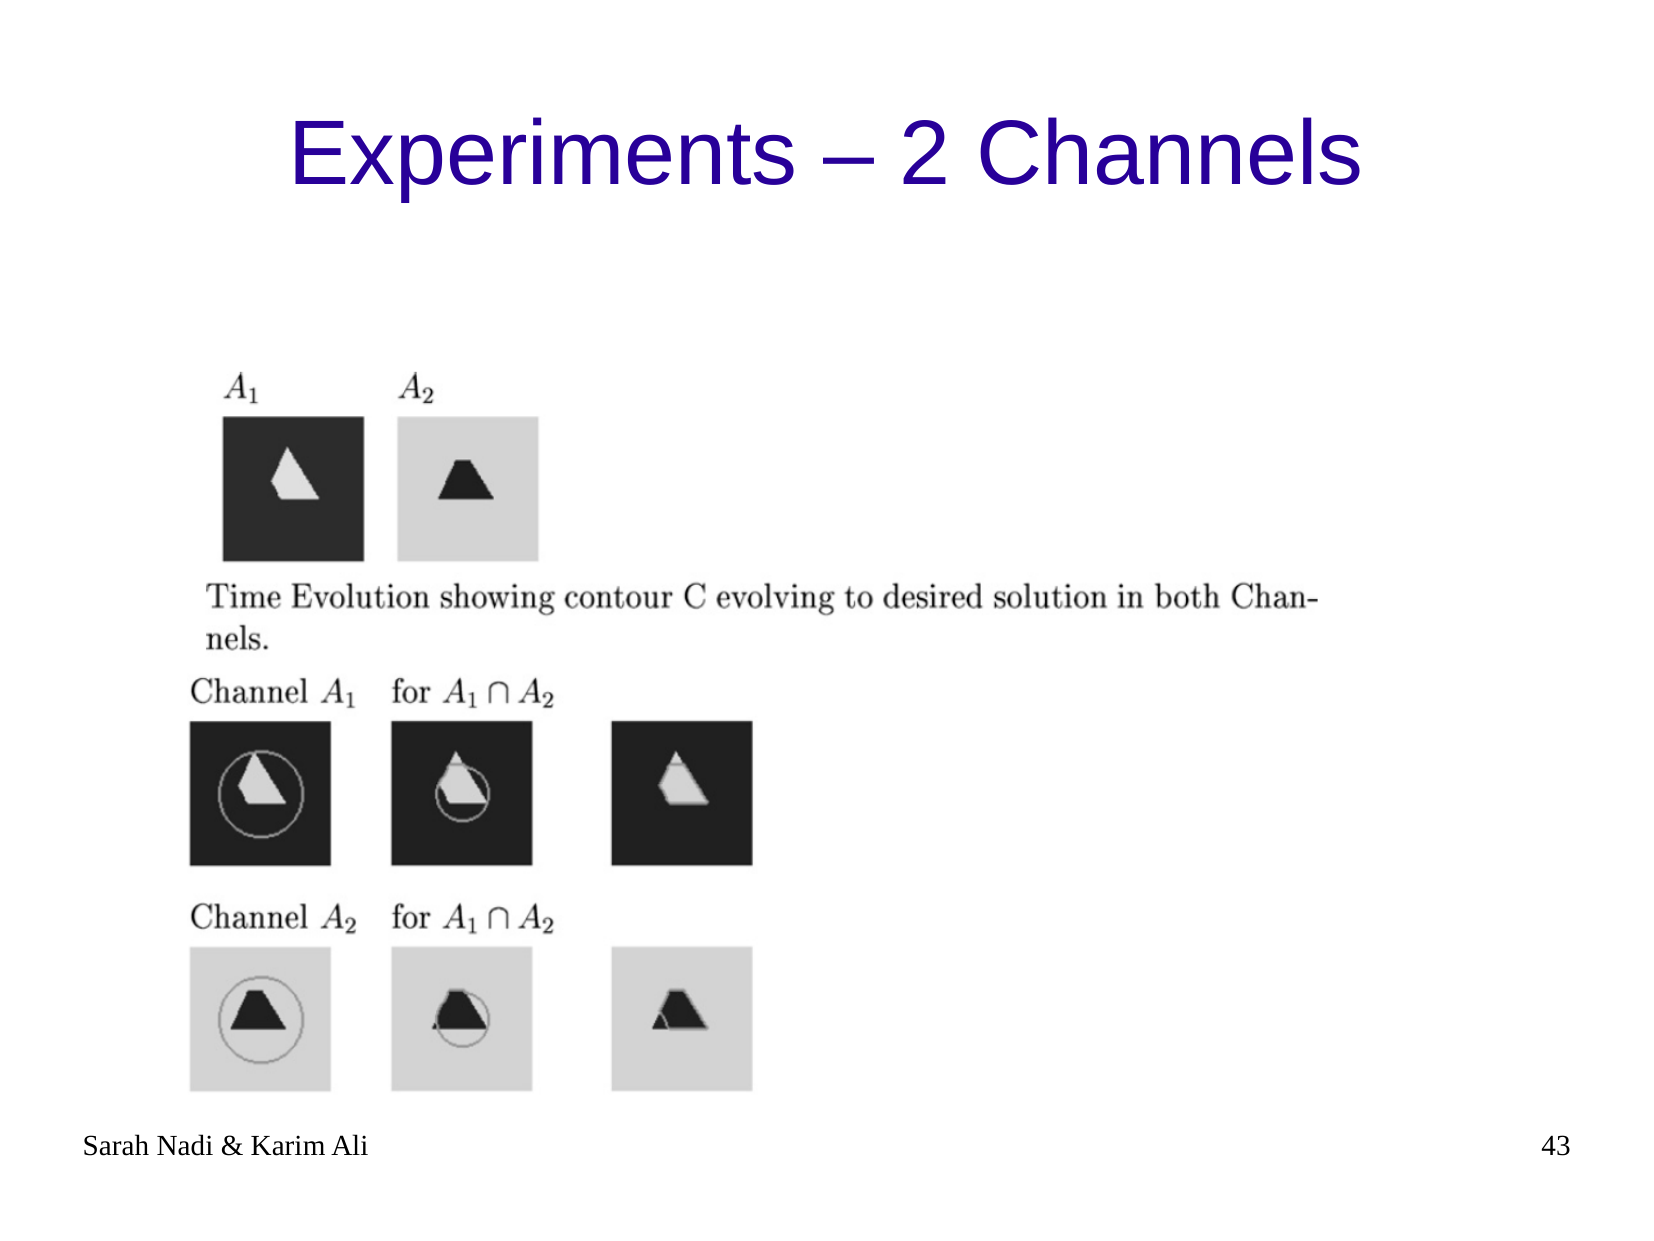

# Experiments – 2 Channels
Sarah Nadi & Karim Ali
43